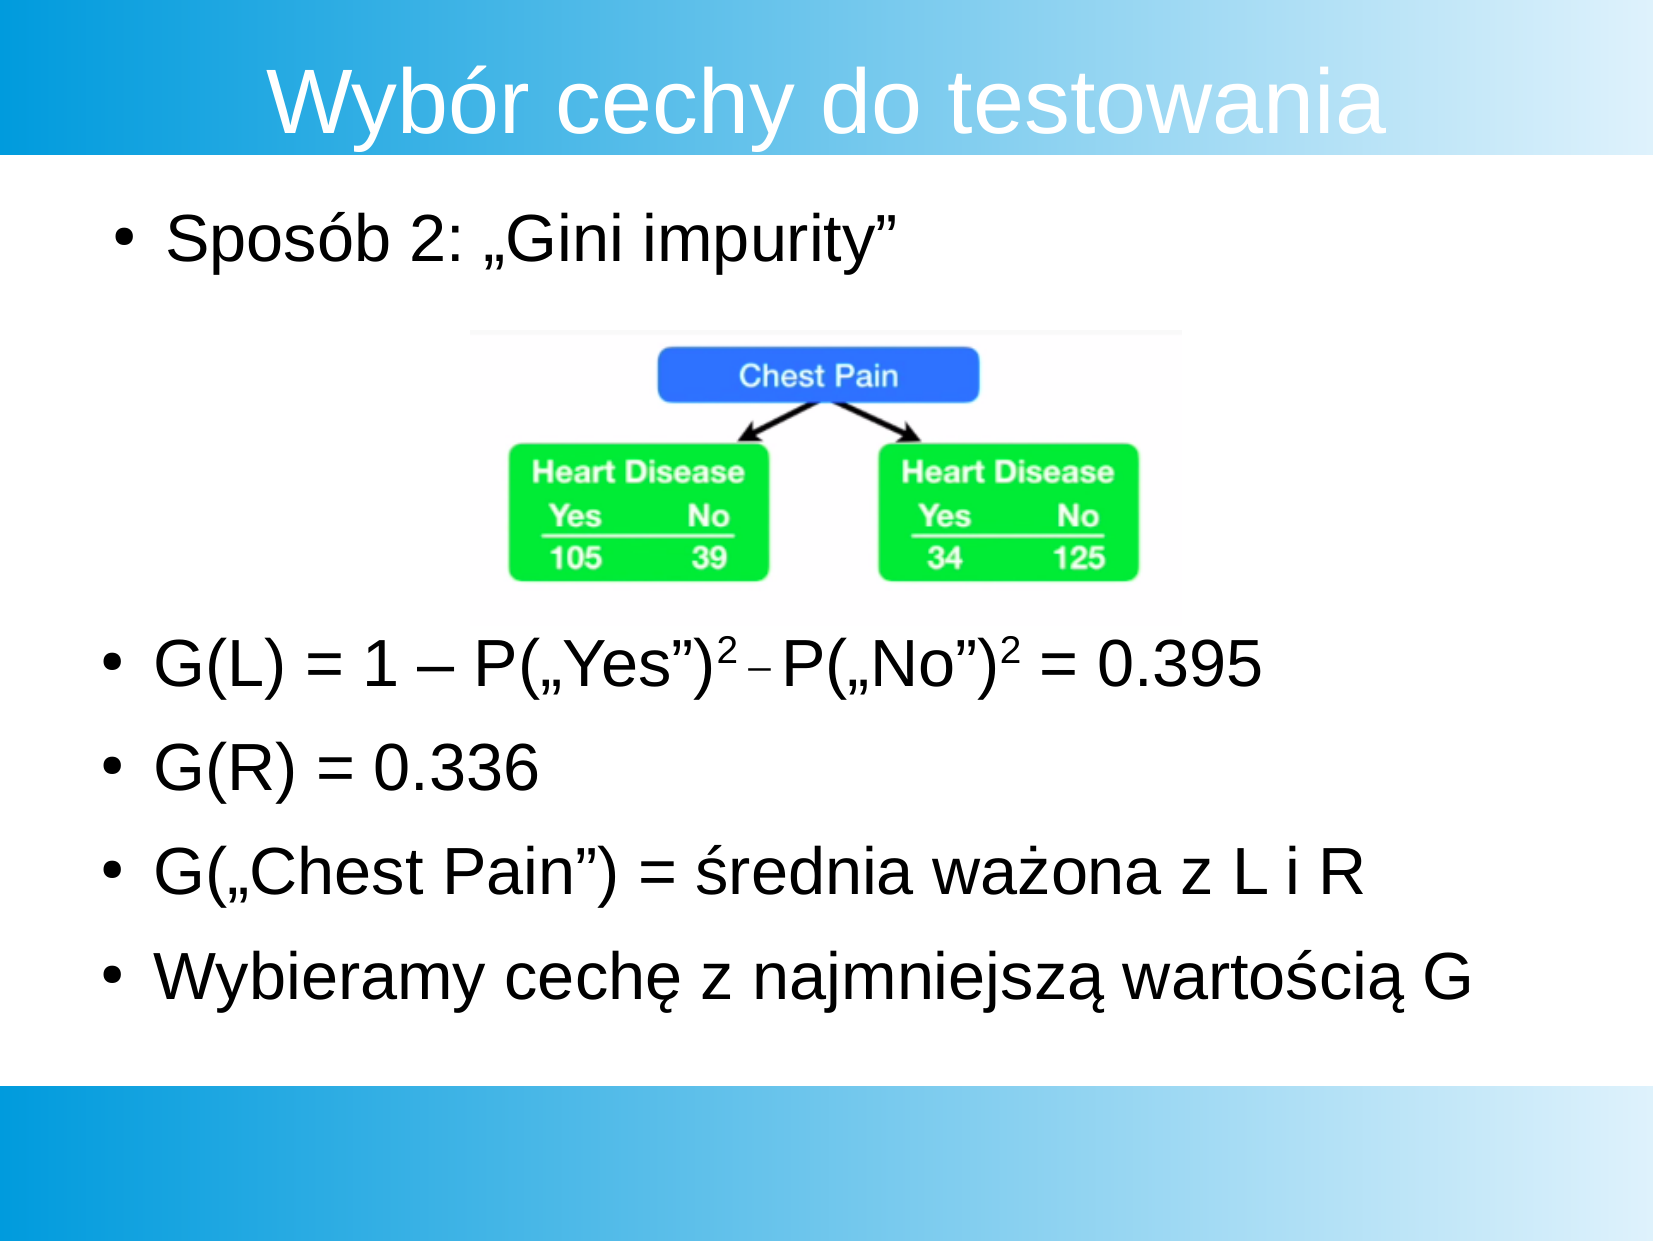

# Wybór cechy do testowania
Sposób 2: „Gini impurity”
G(L) = 1 – P(„Yes”)2 _ P(„No”)2 = 0.395
G(R) = 0.336
G(„Chest Pain”) = średnia ważona z L i R
Wybieramy cechę z najmniejszą wartością G